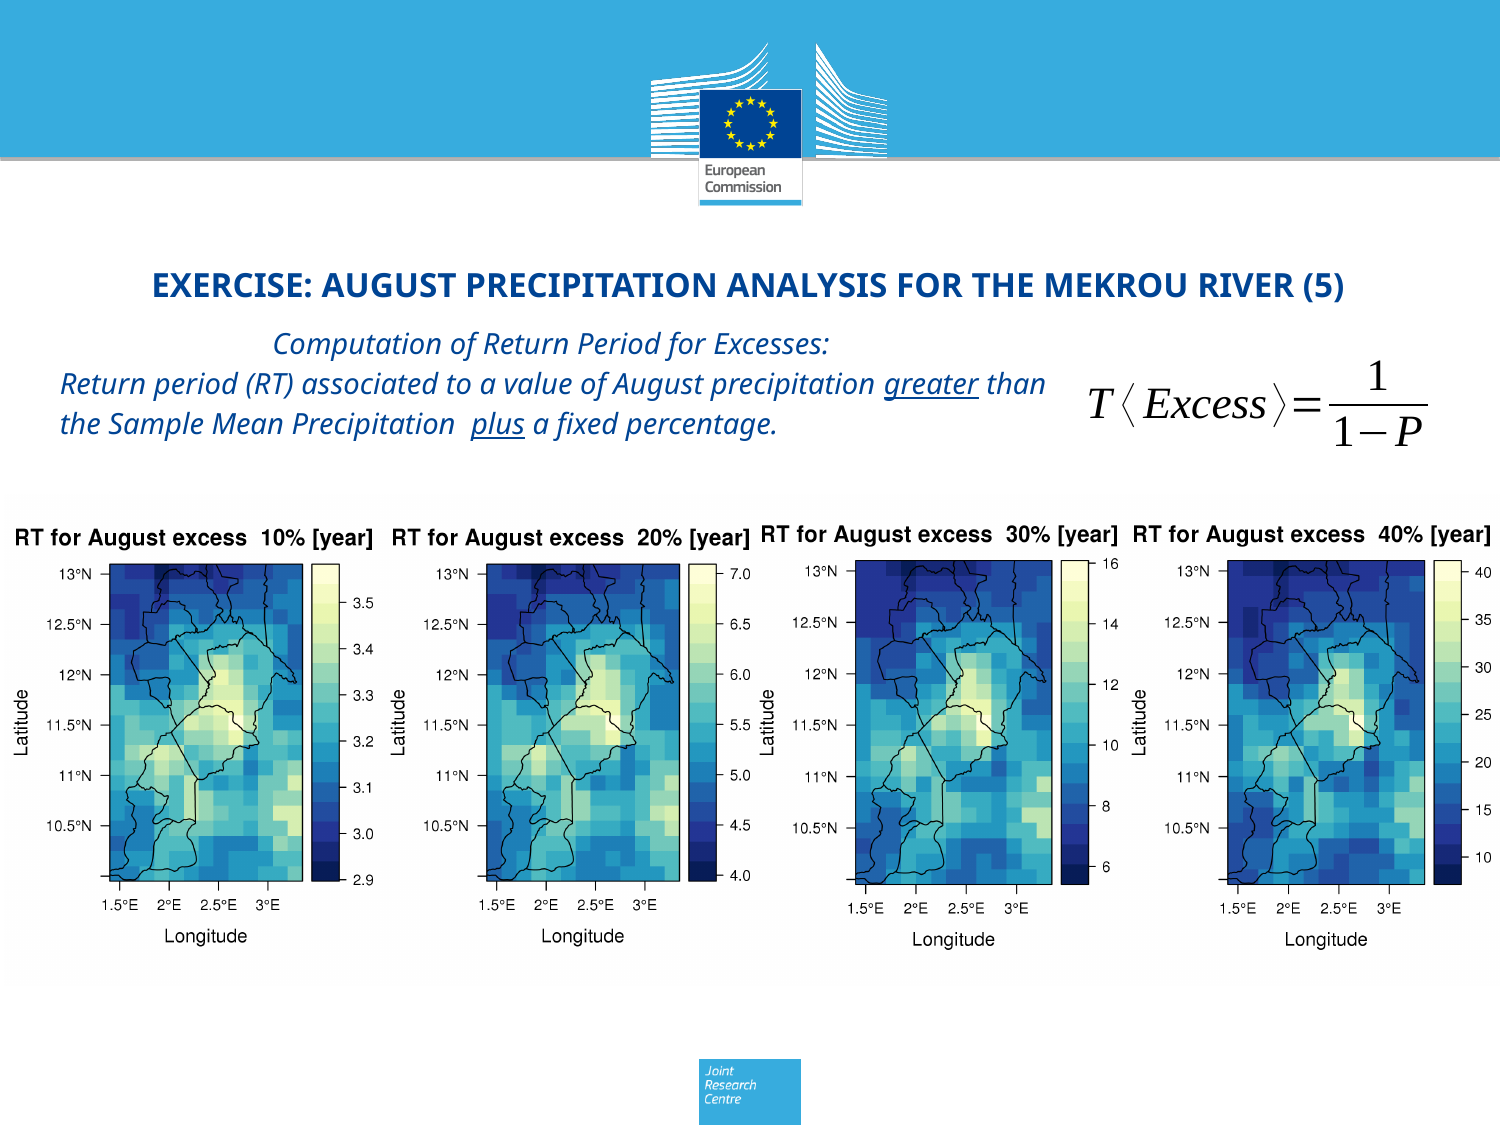

EXERCISE: AUGUST PRECIPITATION ANALYSIS FOR THE MEKROU RIVER (5)
Computation of Return Period for Excesses:
Return period (RT) associated to a value of August precipitation greater than the Sample Mean Precipitation plus a fixed percentage.